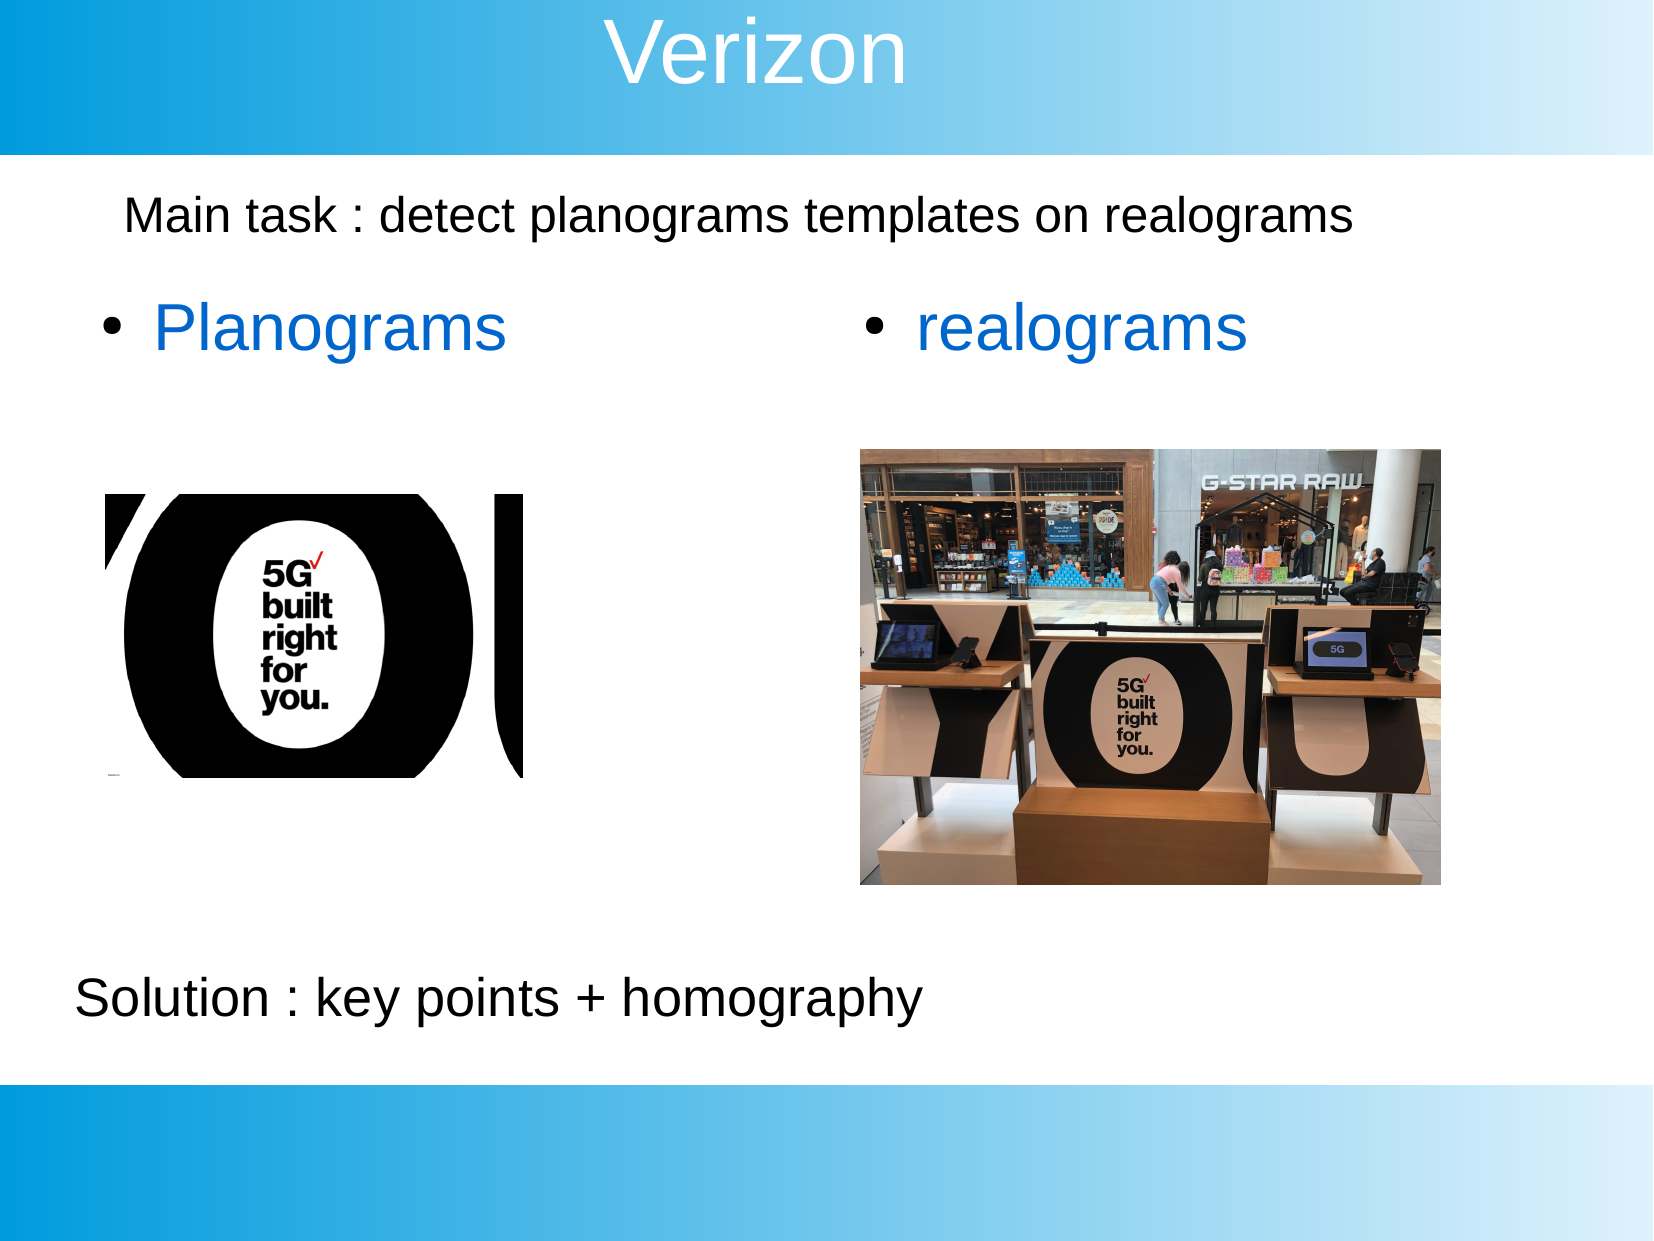

# Verizon
Main task : detect planograms templates on realograms
Planograms
realograms
Solution : key points + homography